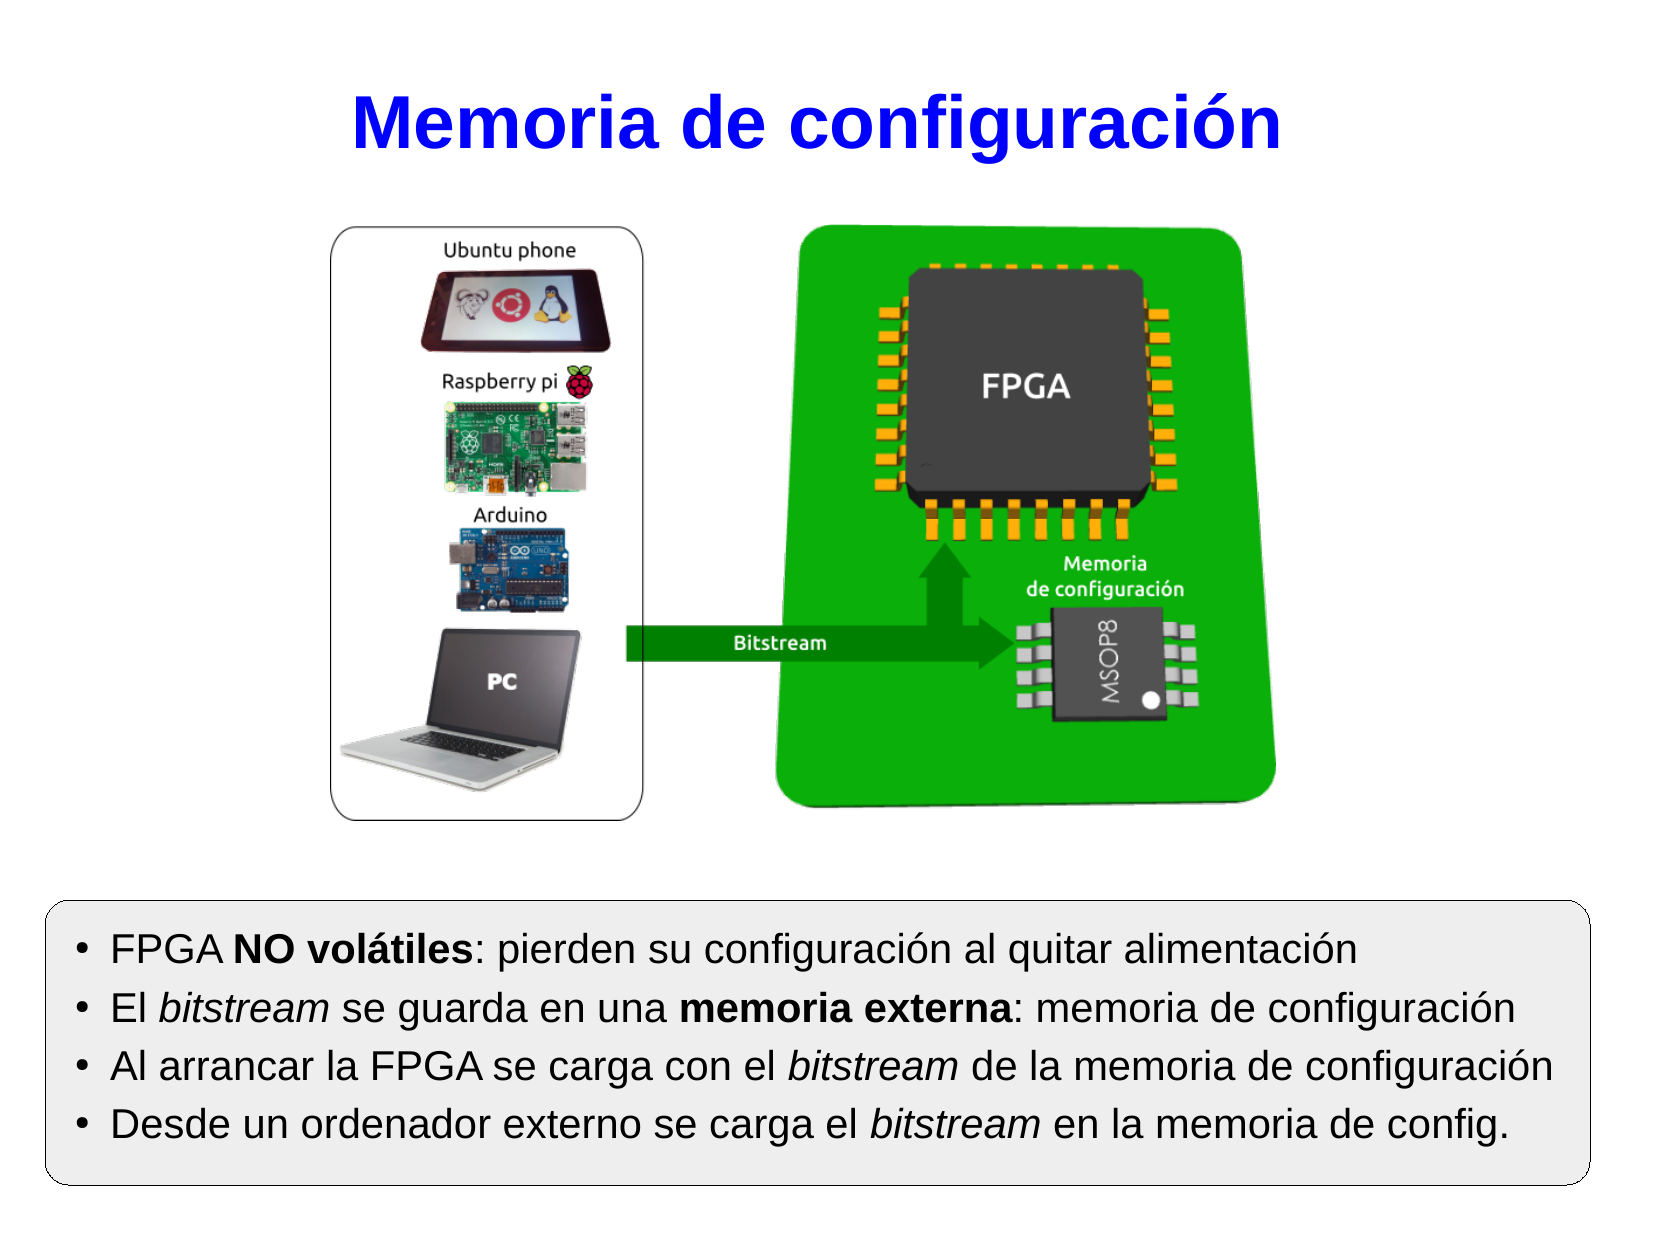

Memoria de configuración
FPGA NO volátiles: pierden su configuración al quitar alimentación
El bitstream se guarda en una memoria externa: memoria de configuración
Al arrancar la FPGA se carga con el bitstream de la memoria de configuración
Desde un ordenador externo se carga el bitstream en la memoria de config.